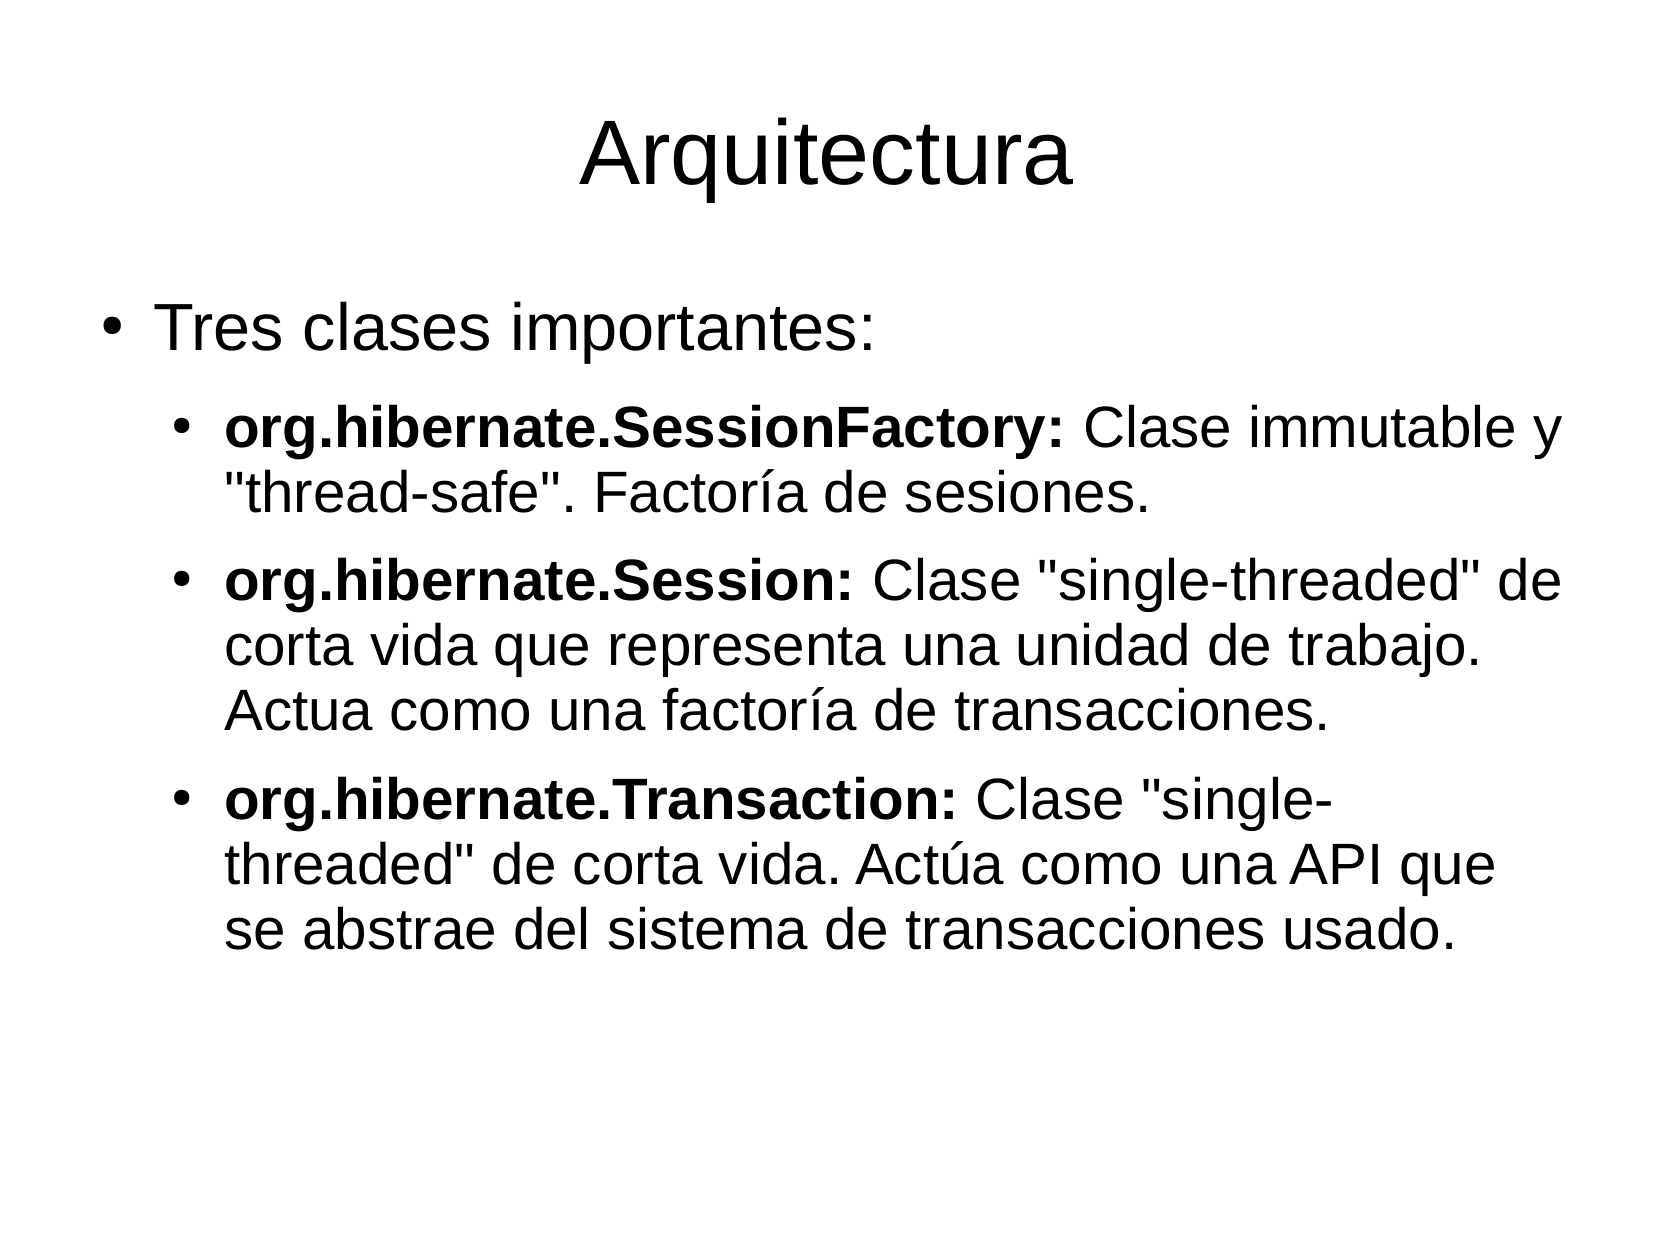

# Arquitectura
Tres clases importantes:
org.hibernate.SessionFactory: Clase immutable y "thread-safe". Factoría de sesiones.
org.hibernate.Session: Clase "single-threaded" de corta vida que representa una unidad de trabajo. Actua como una factoría de transacciones.
org.hibernate.Transaction: Clase "single-threaded" de corta vida. Actúa como una API que se abstrae del sistema de transacciones usado.